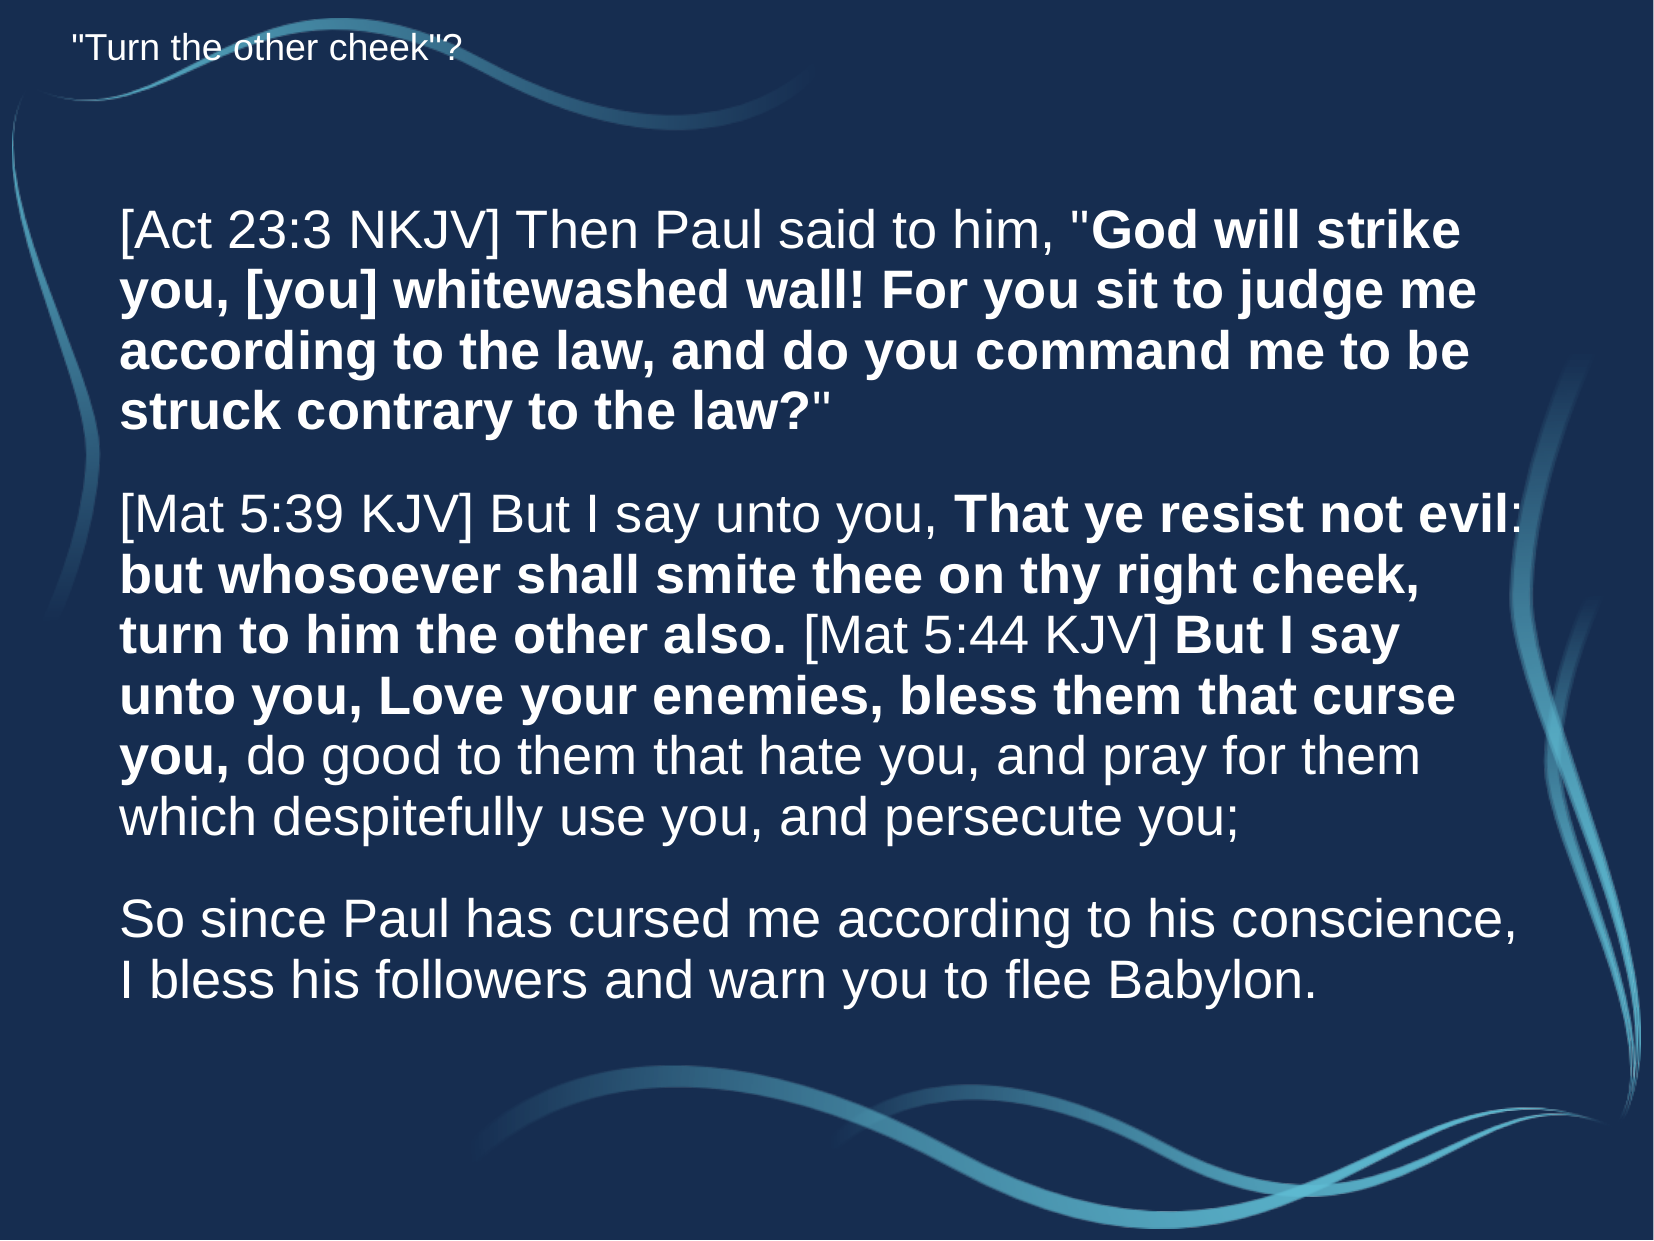

"Turn the other cheek"?
[Act 23:3 NKJV] Then Paul said to him, "God will strike you, [you] whitewashed wall! For you sit to judge me according to the law, and do you command me to be struck contrary to the law?"
[Mat 5:39 KJV] But I say unto you, That ye resist not evil: but whosoever shall smite thee on thy right cheek, turn to him the other also. [Mat 5:44 KJV] But I say unto you, Love your enemies, bless them that curse you, do good to them that hate you, and pray for them which despitefully use you, and persecute you;
So since Paul has cursed me according to his conscience, I bless his followers and warn you to flee Babylon.